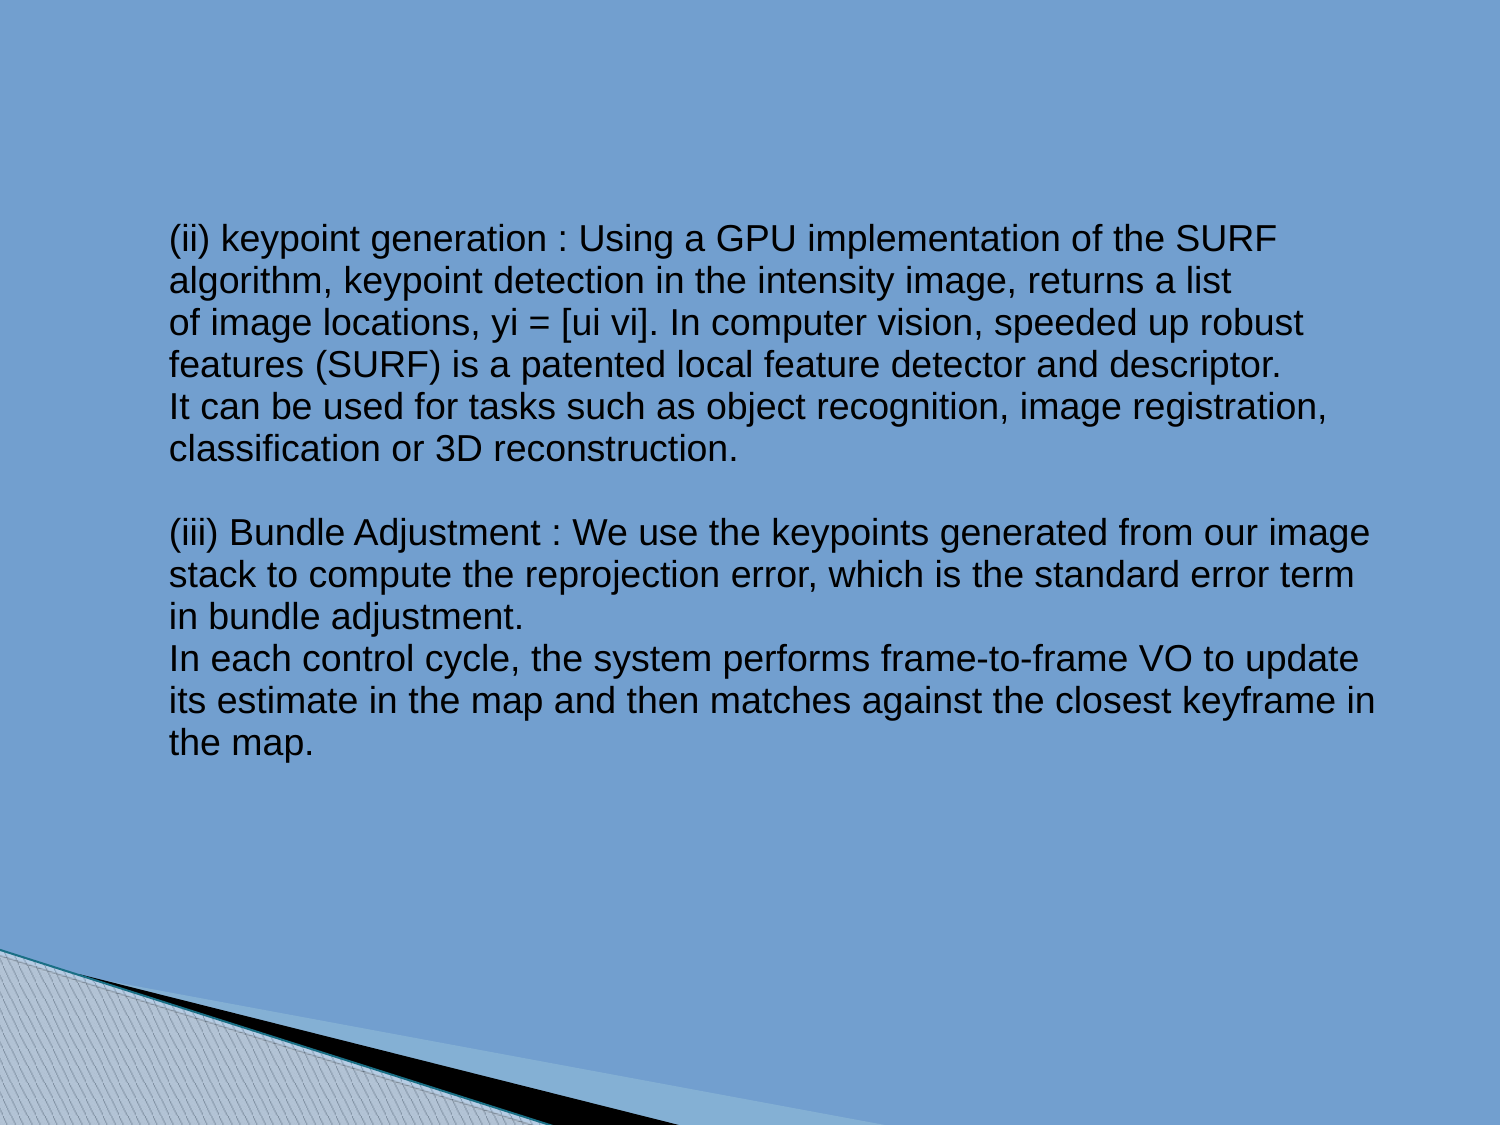

(ii) keypoint generation : Using a GPU implementation of the SURF algorithm, keypoint detection in the intensity image, returns a list
of image locations, yi = [ui vi]. In computer vision, speeded up robust features (SURF) is a patented local feature detector and descriptor.
It can be used for tasks such as object recognition, image registration, classification or 3D reconstruction.
(iii) Bundle Adjustment : We use the keypoints generated from our image stack to compute the reprojection error, which is the standard error term in bundle adjustment.
In each control cycle, the system performs frame-to-frame VO to update its estimate in the map and then matches against the closest keyframe in the map.